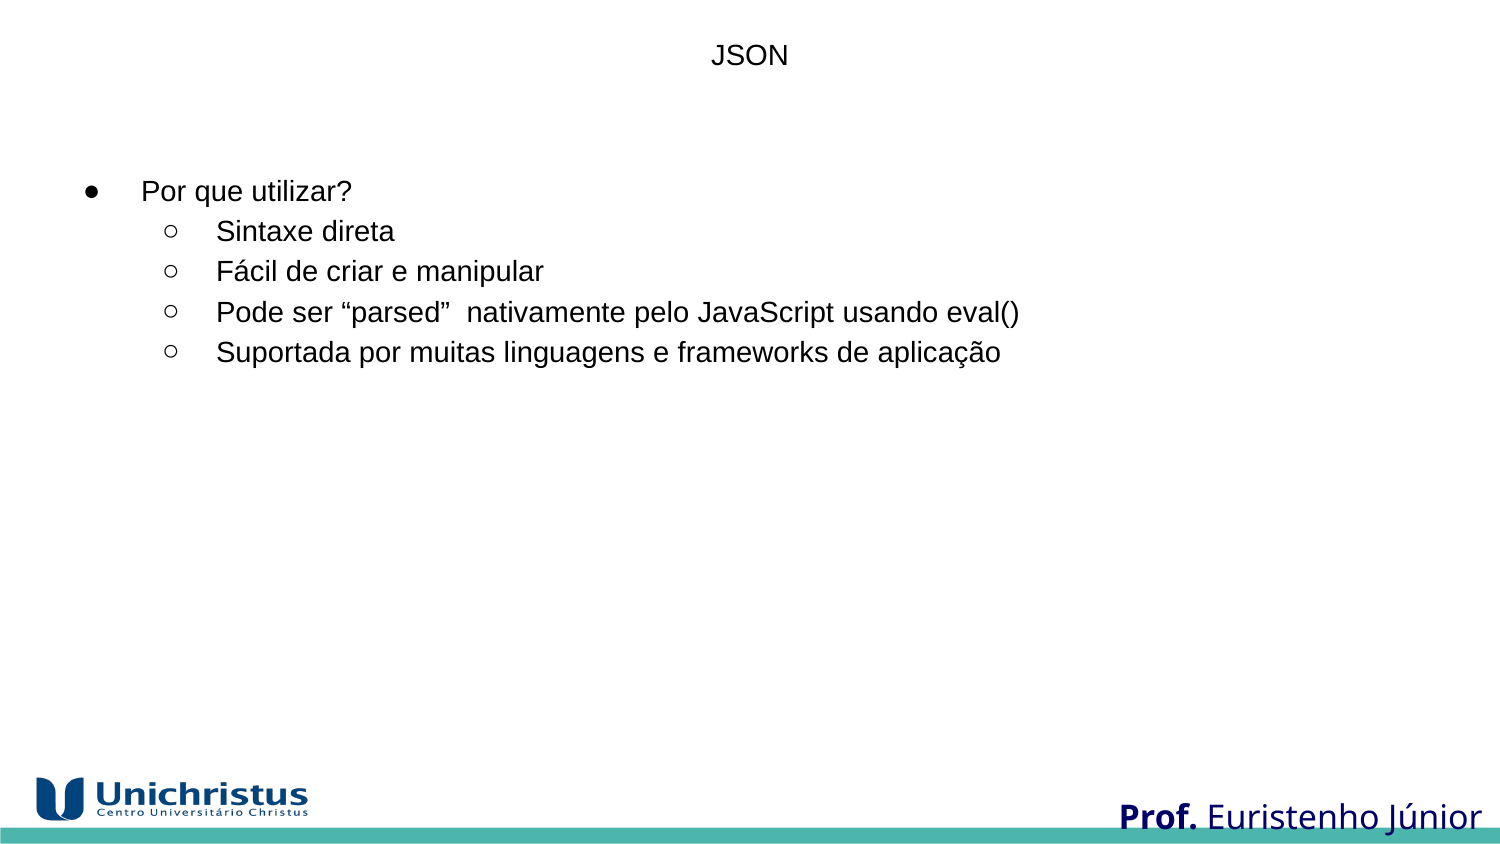

# JSON
Por que utilizar?
Sintaxe direta
Fácil de criar e manipular
Pode ser “parsed” nativamente pelo JavaScript usando eval()
Suportada por muitas linguagens e frameworks de aplicação